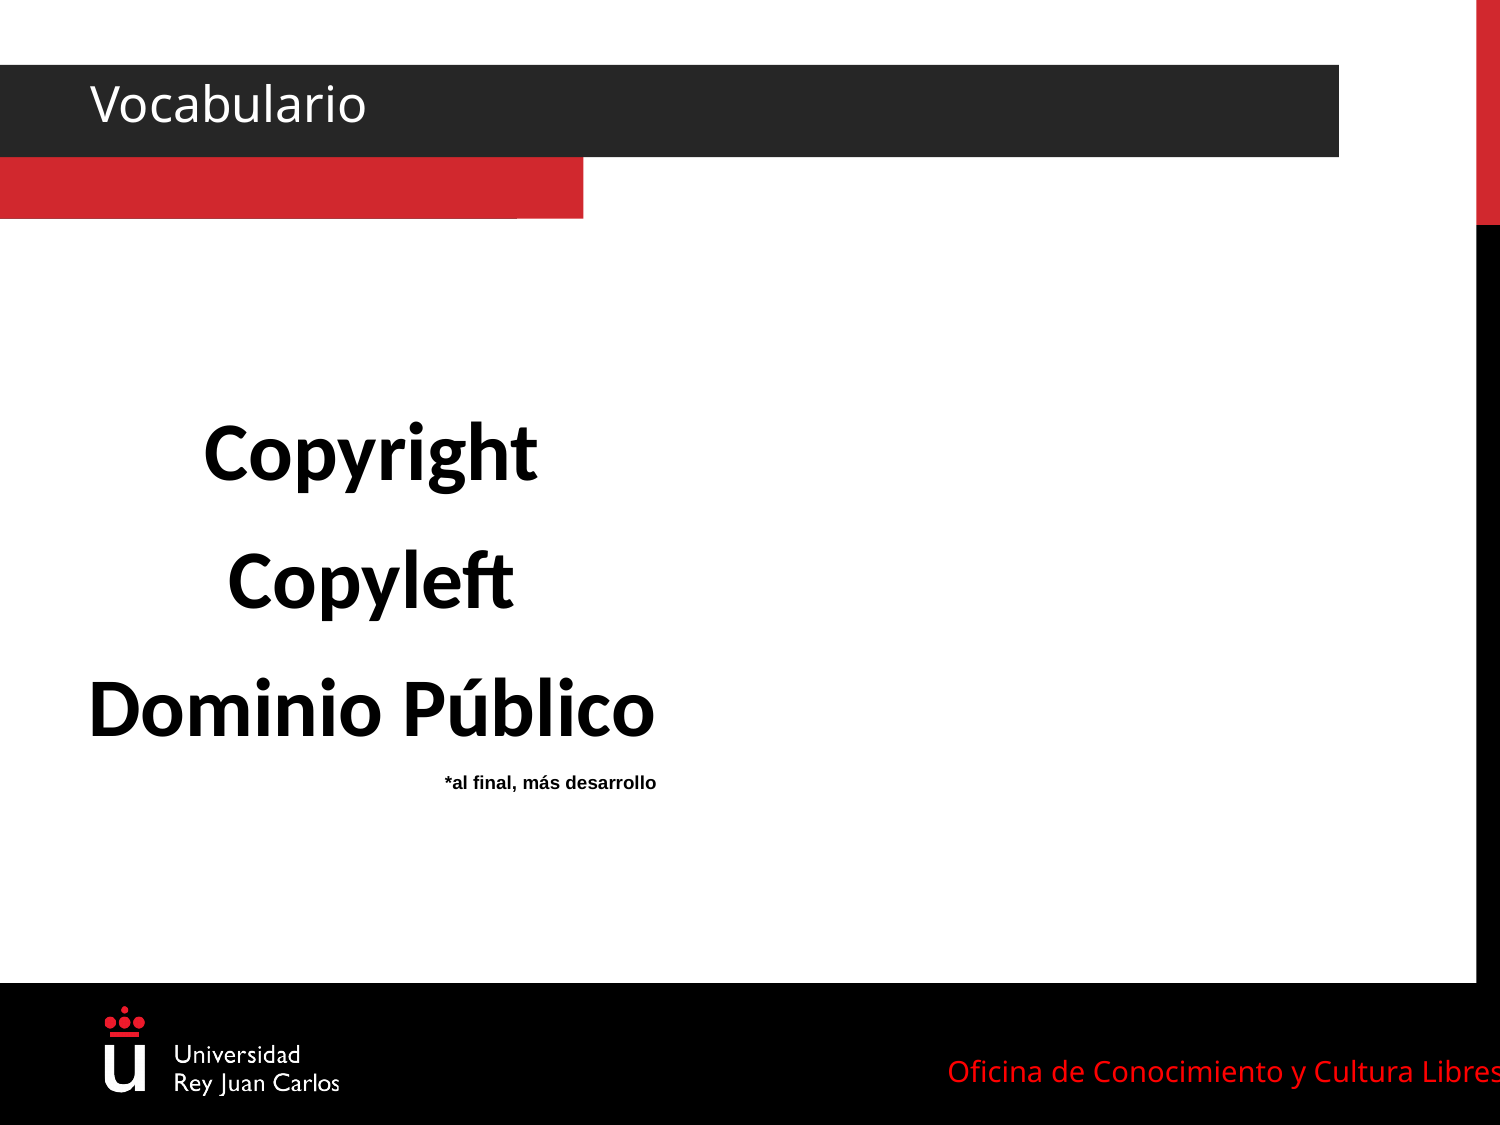

Vocabulario
# 1. CAMPUS DE MÓSTOLES
	Subtítulo 1
Copyright
Copyleft
Dominio Público
*al final, más desarrollo
Oficina de Conocimiento y Cultura Libres